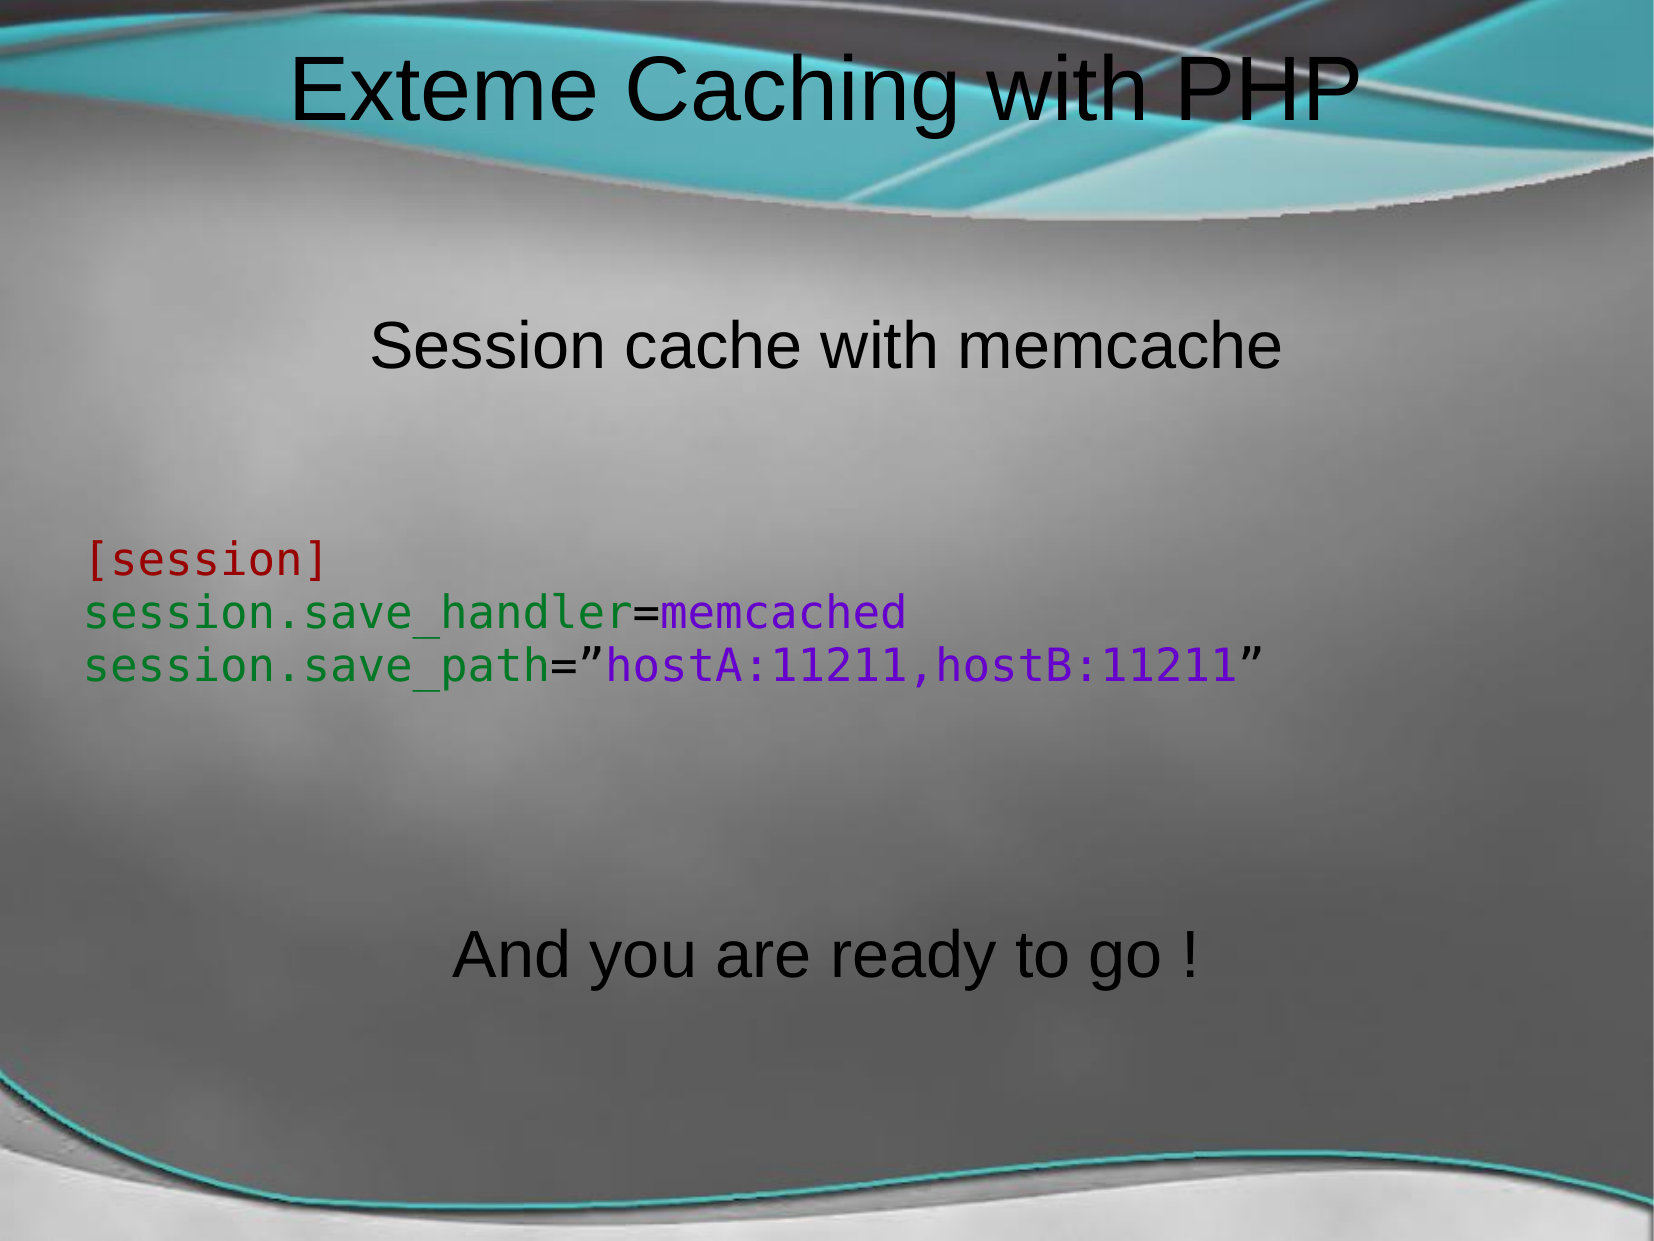

Exteme Caching with PHP
# Session cache with memcache
[session]
session.save_handler=memcached
session.save_path=”hostA:11211,hostB:11211”
And you are ready to go !